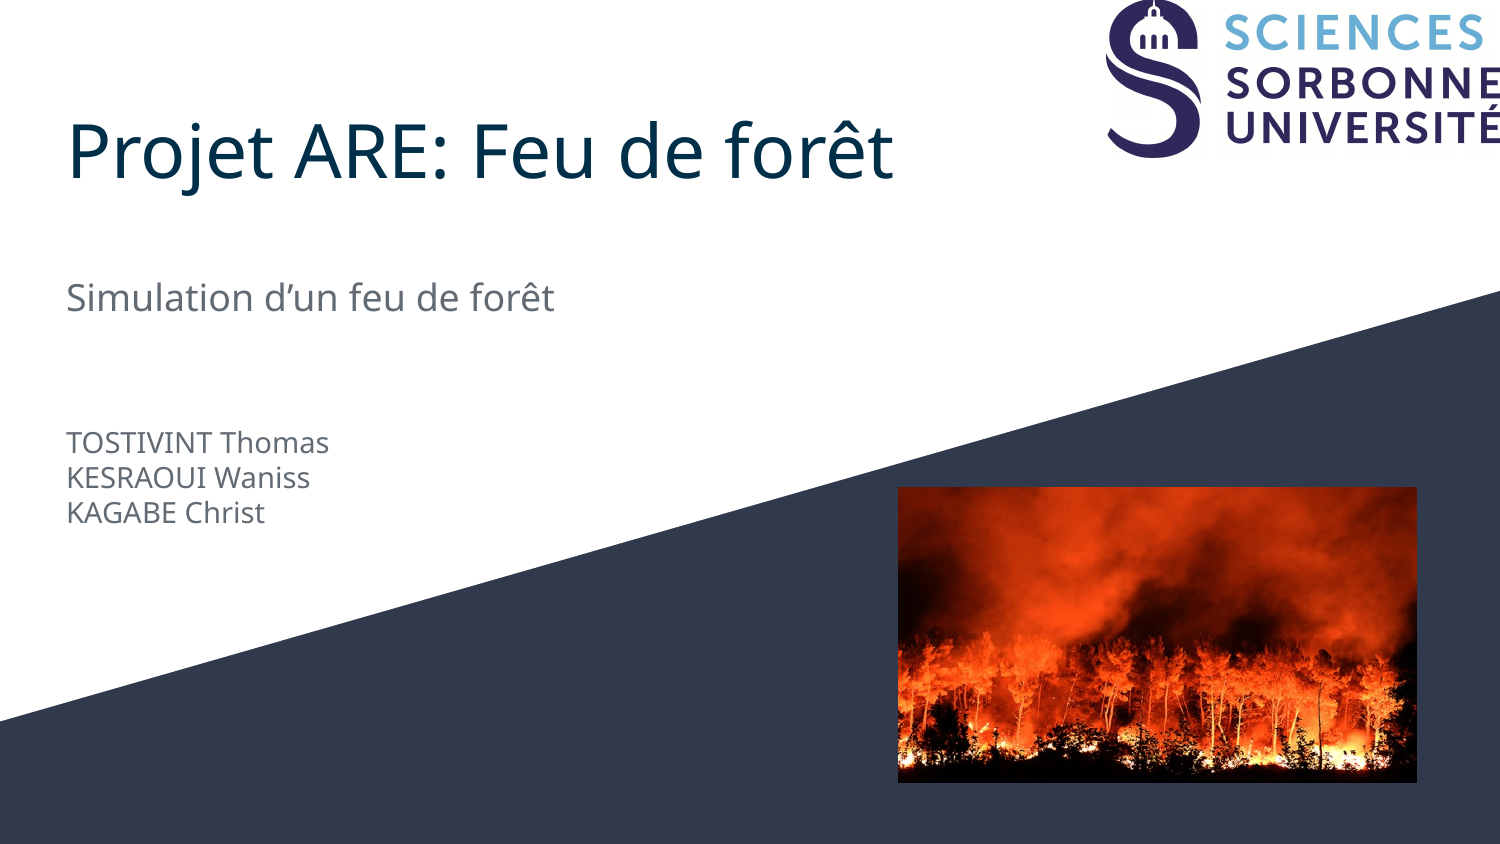

# Projet ARE: Feu de forêt
Simulation d’un feu de forêt
TOSTIVINT Thomas
KESRAOUI Waniss
KAGABE Christ